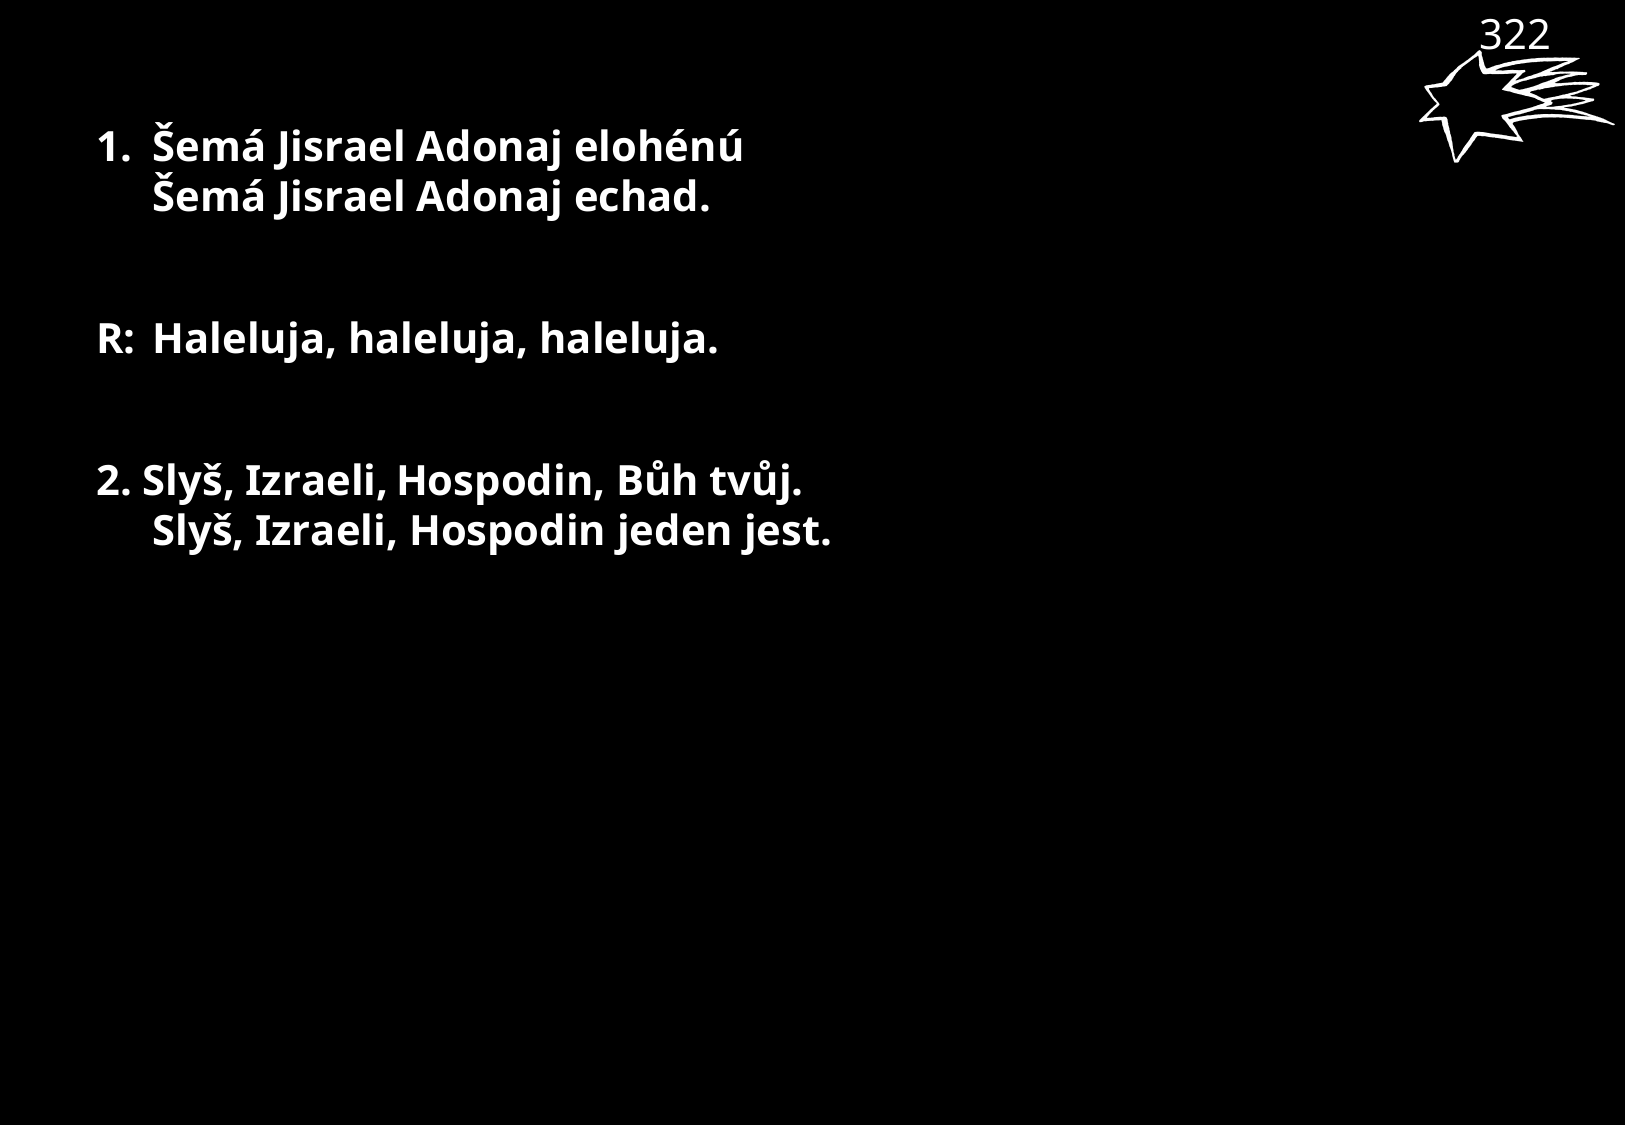

322
# 1. 	Šemá Jisrael Adonaj elohénú Šemá Jisrael Adonaj echad.
R: 	Haleluja, haleluja, haleluja.
2. Slyš, Izraeli,	Hospodin, Bůh tvůj.
Slyš, Izraeli, Hospodin jeden jest.